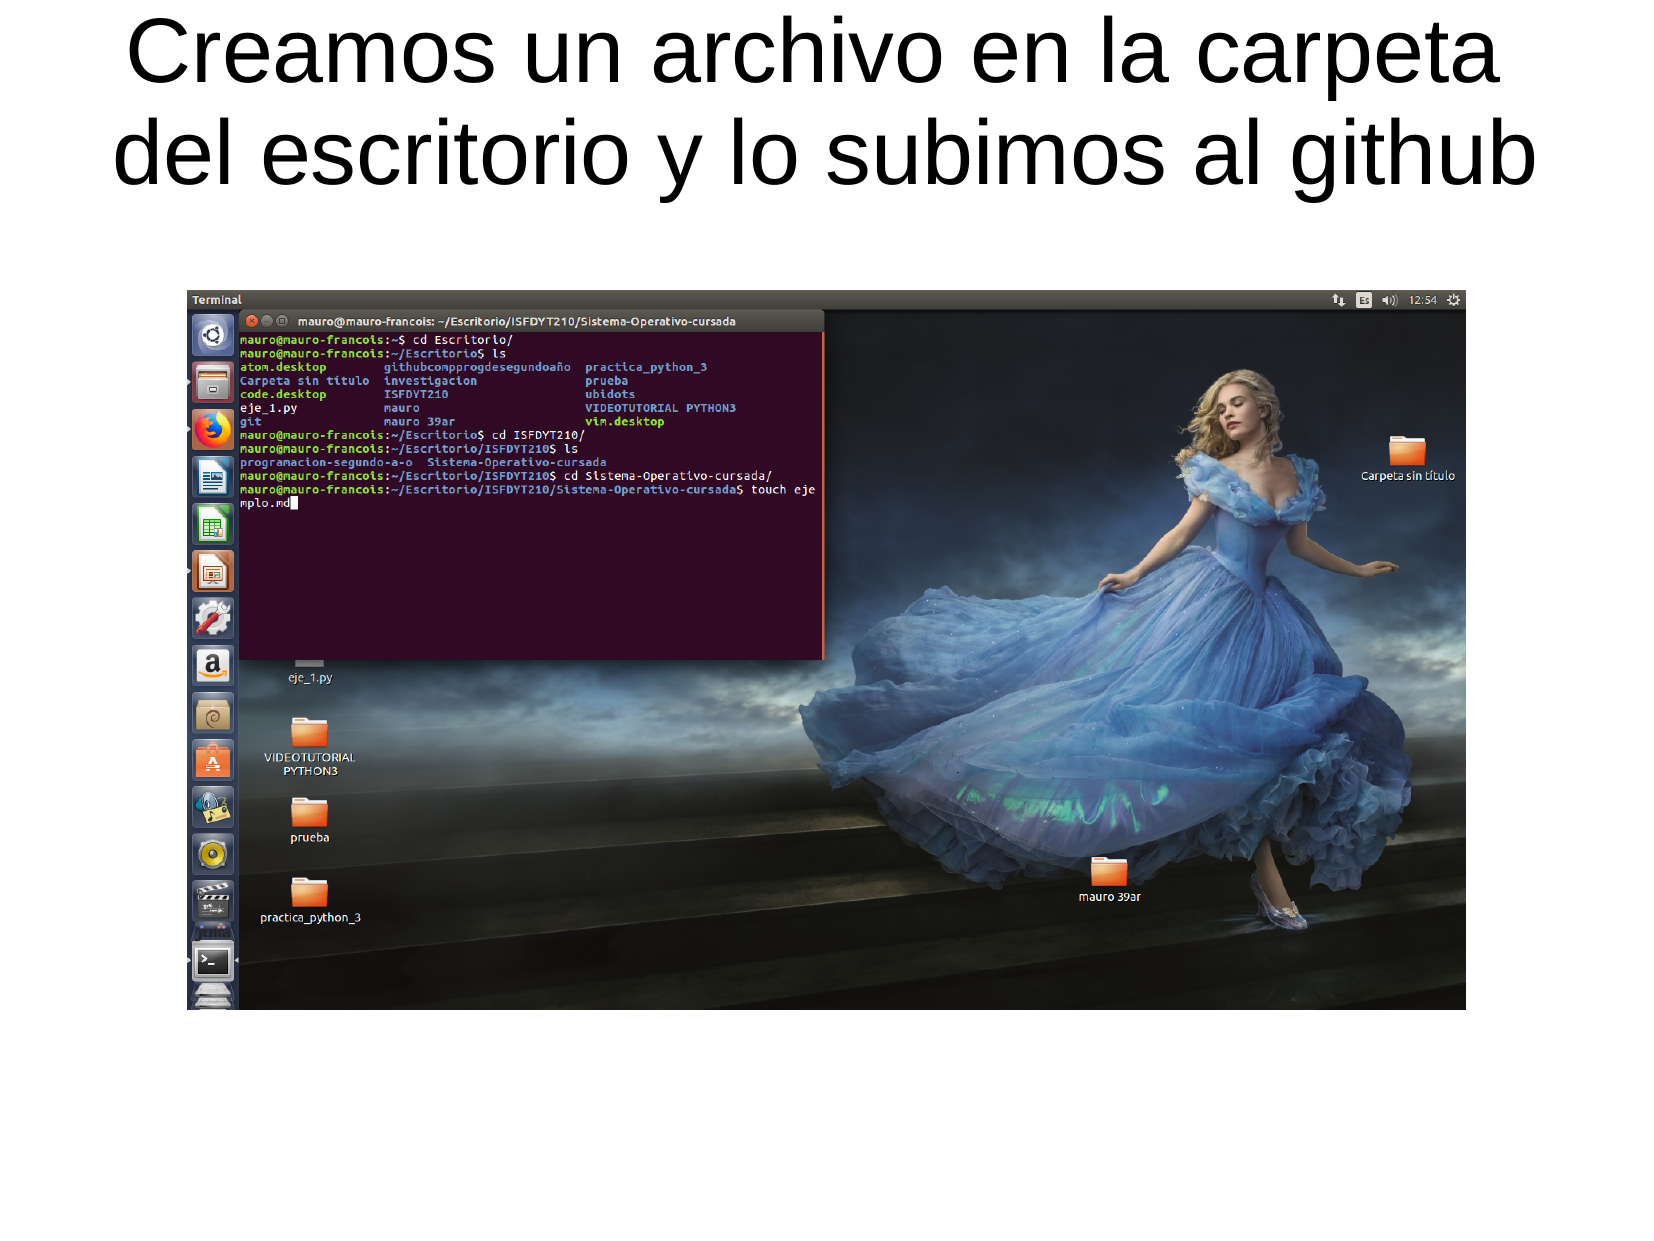

# Creamos un archivo en la carpeta del escritorio y lo subimos al github